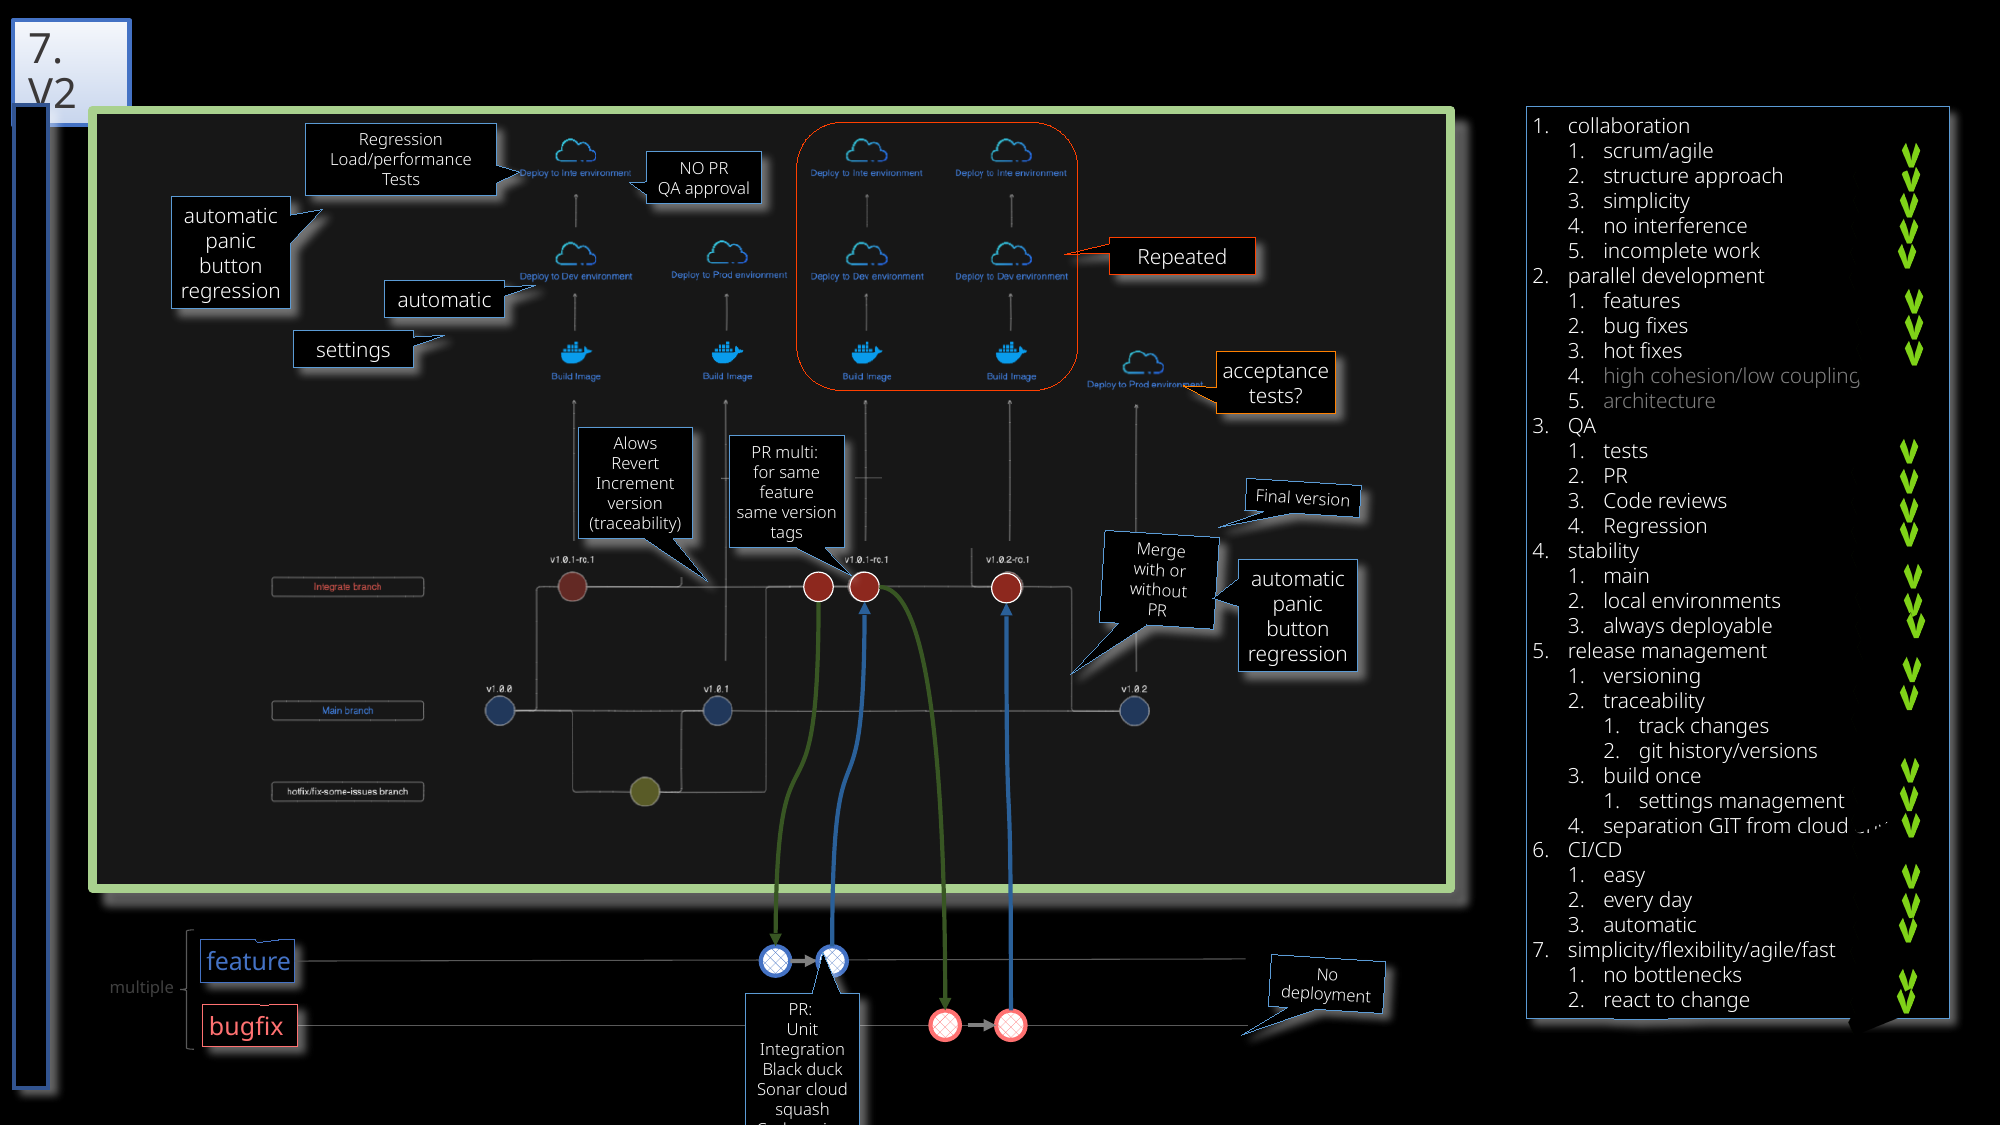

# 7. V2
collaboration
scrum/agile
structure approach
simplicity
no interference
incomplete work
parallel development
features
bug fixes
hot fixes
high cohesion/low coupling
architecture
QA
tests
PR
Code reviews
Regression
stability
main
local environments
always deployable
release management
versioning
traceability
track changes
git history/versions
build once
settings management
separation GIT from cloud env.
CI/CD
easy
every day
automatic
simplicity/flexibility/agile/fast
no bottlenecks
react to change
Regression
Load/performance
Tests
V
NO PR
QA approval
V
V
automatic
panic button
regression
V
V
Repeated
V
automatic
V
settings
V
acceptance tests?
Alows
Revert
Increment version
(traceability)
V
PR multi:
for same feature
same version
tags
V
Final version
V
V
Merge
with or without
PR
V
automatic
panic button
regression
V
V
V
V
V
V
V
V
V
V
feature
No deployment
V
multiple
V
PR:
Unit
Integration
Black duck
Sonar cloud
squash
Code review
bugfix